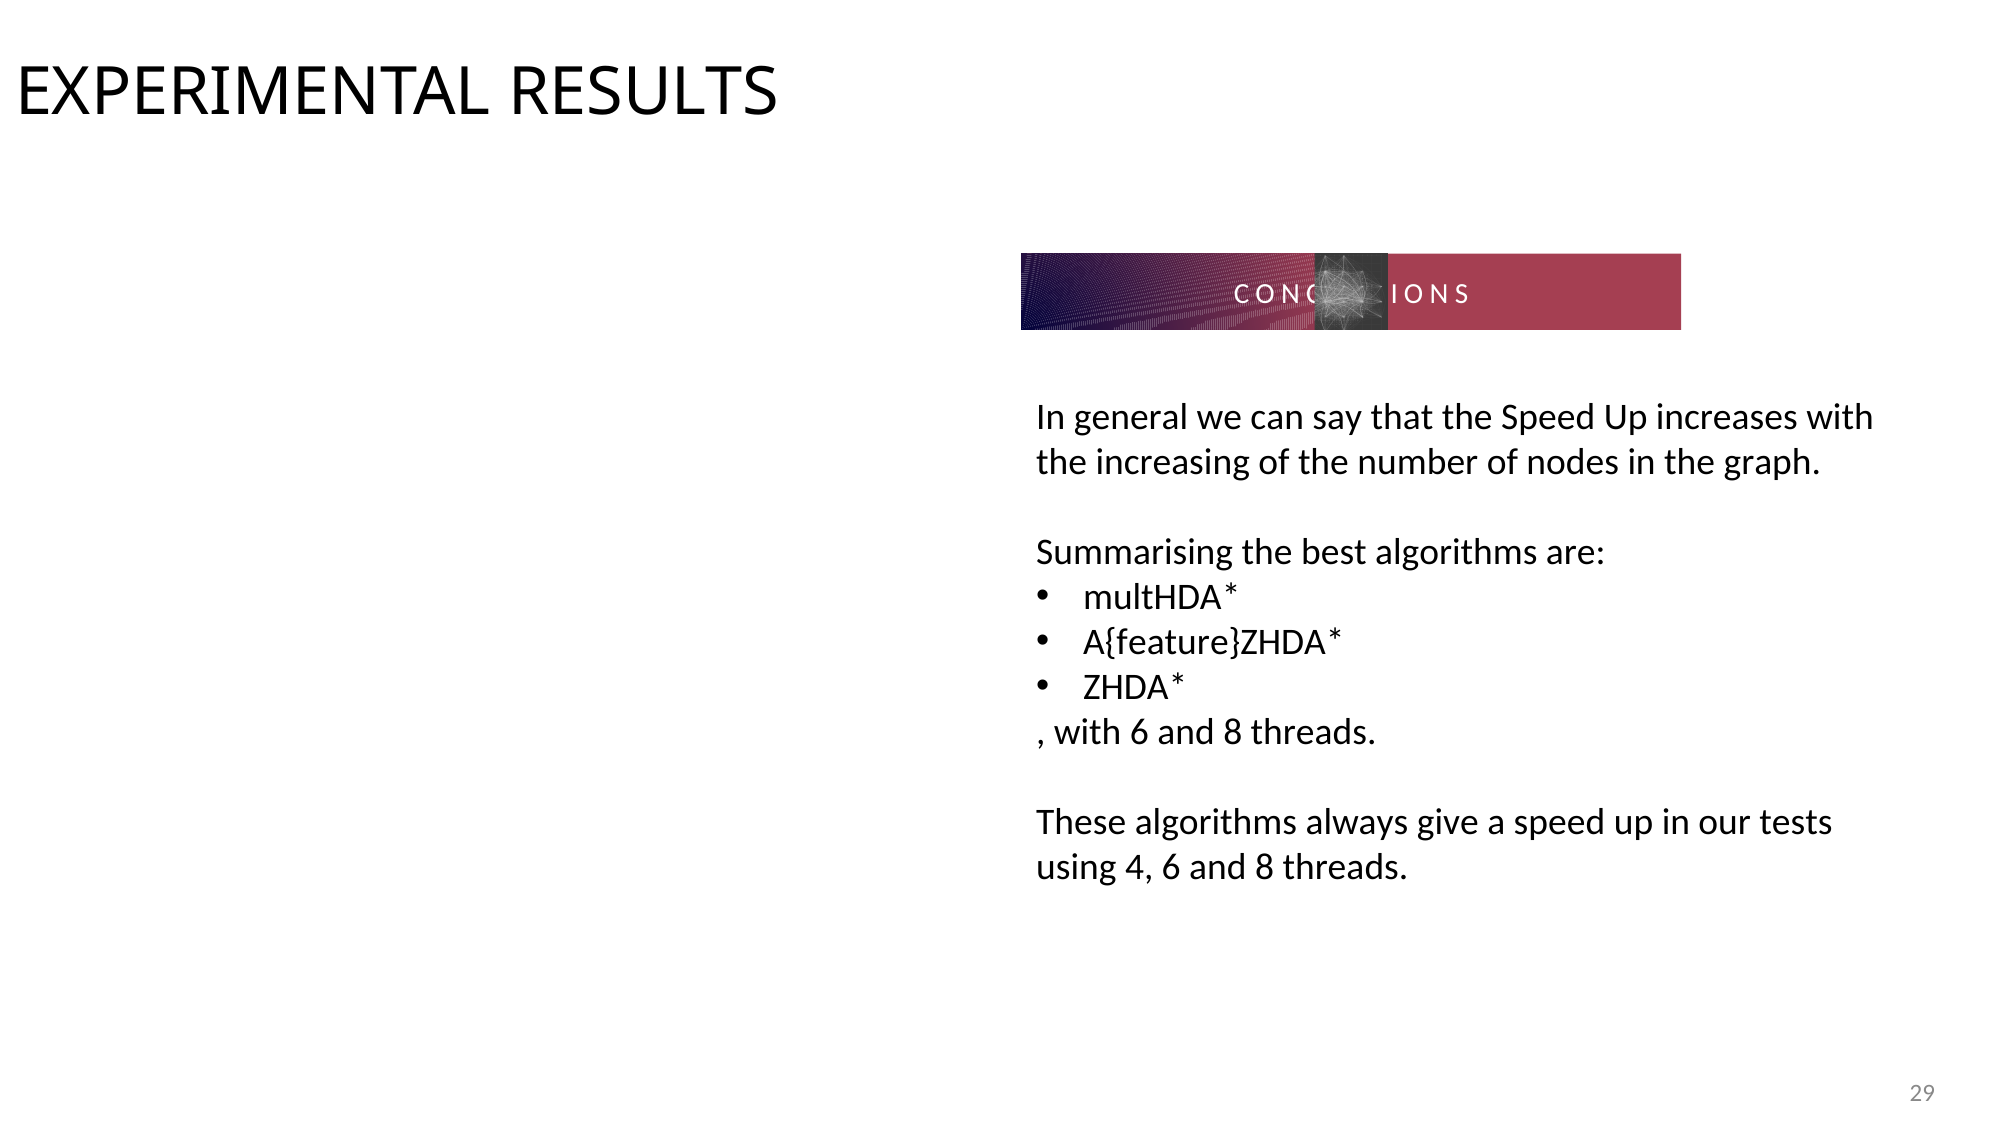

# EXPERIMENTAL RESULTS
CONCLUSIONS
In general we can say that the Speed Up increases with the increasing of the number of nodes in the graph.
Summarising the best algorithms are:
multHDA*
A{feature}ZHDA*
ZHDA*
, with 6 and 8 threads.
These algorithms always give a speed up in our tests using 4, 6 and 8 threads.